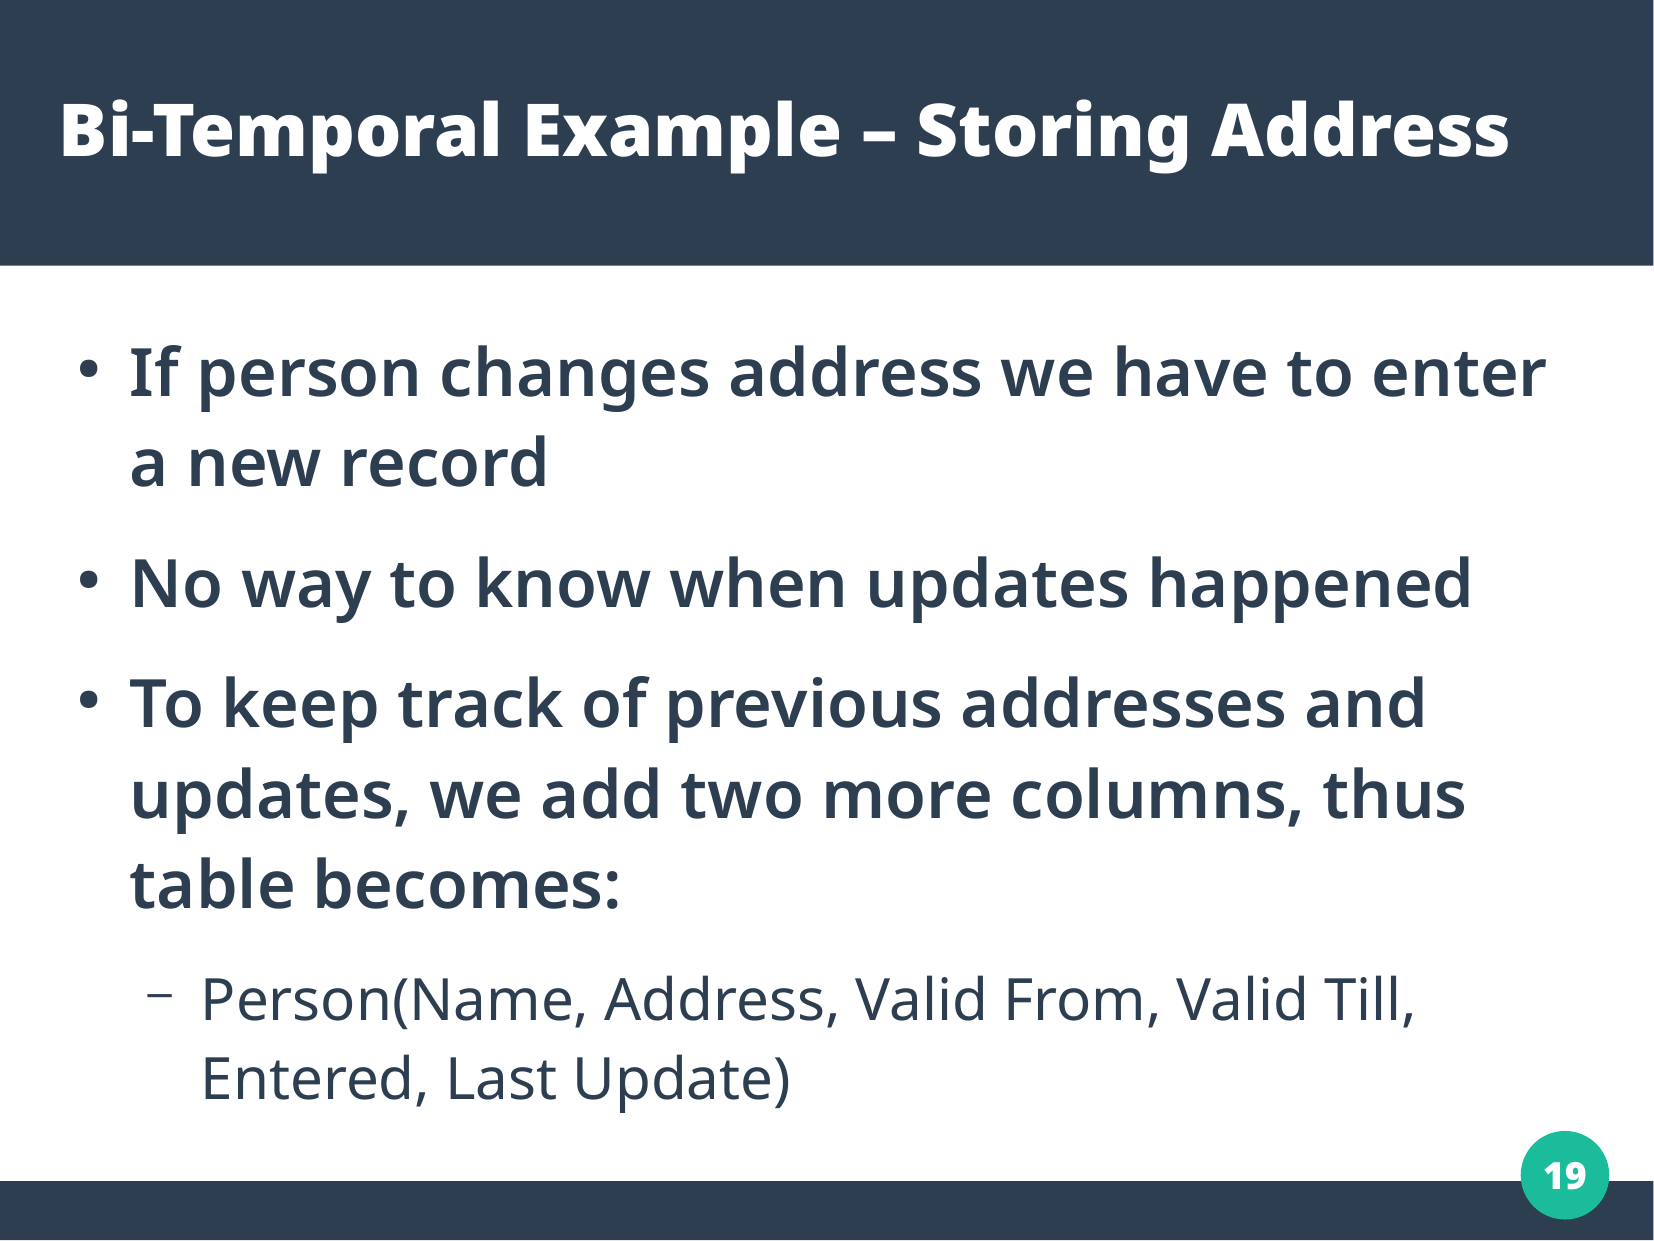

# Bi-Temporal Example – Storing Address
If person changes address we have to enter a new record
No way to know when updates happened
To keep track of previous addresses and updates, we add two more columns, thus table becomes:
Person(Name, Address, Valid From, Valid Till, Entered, Last Update)
19